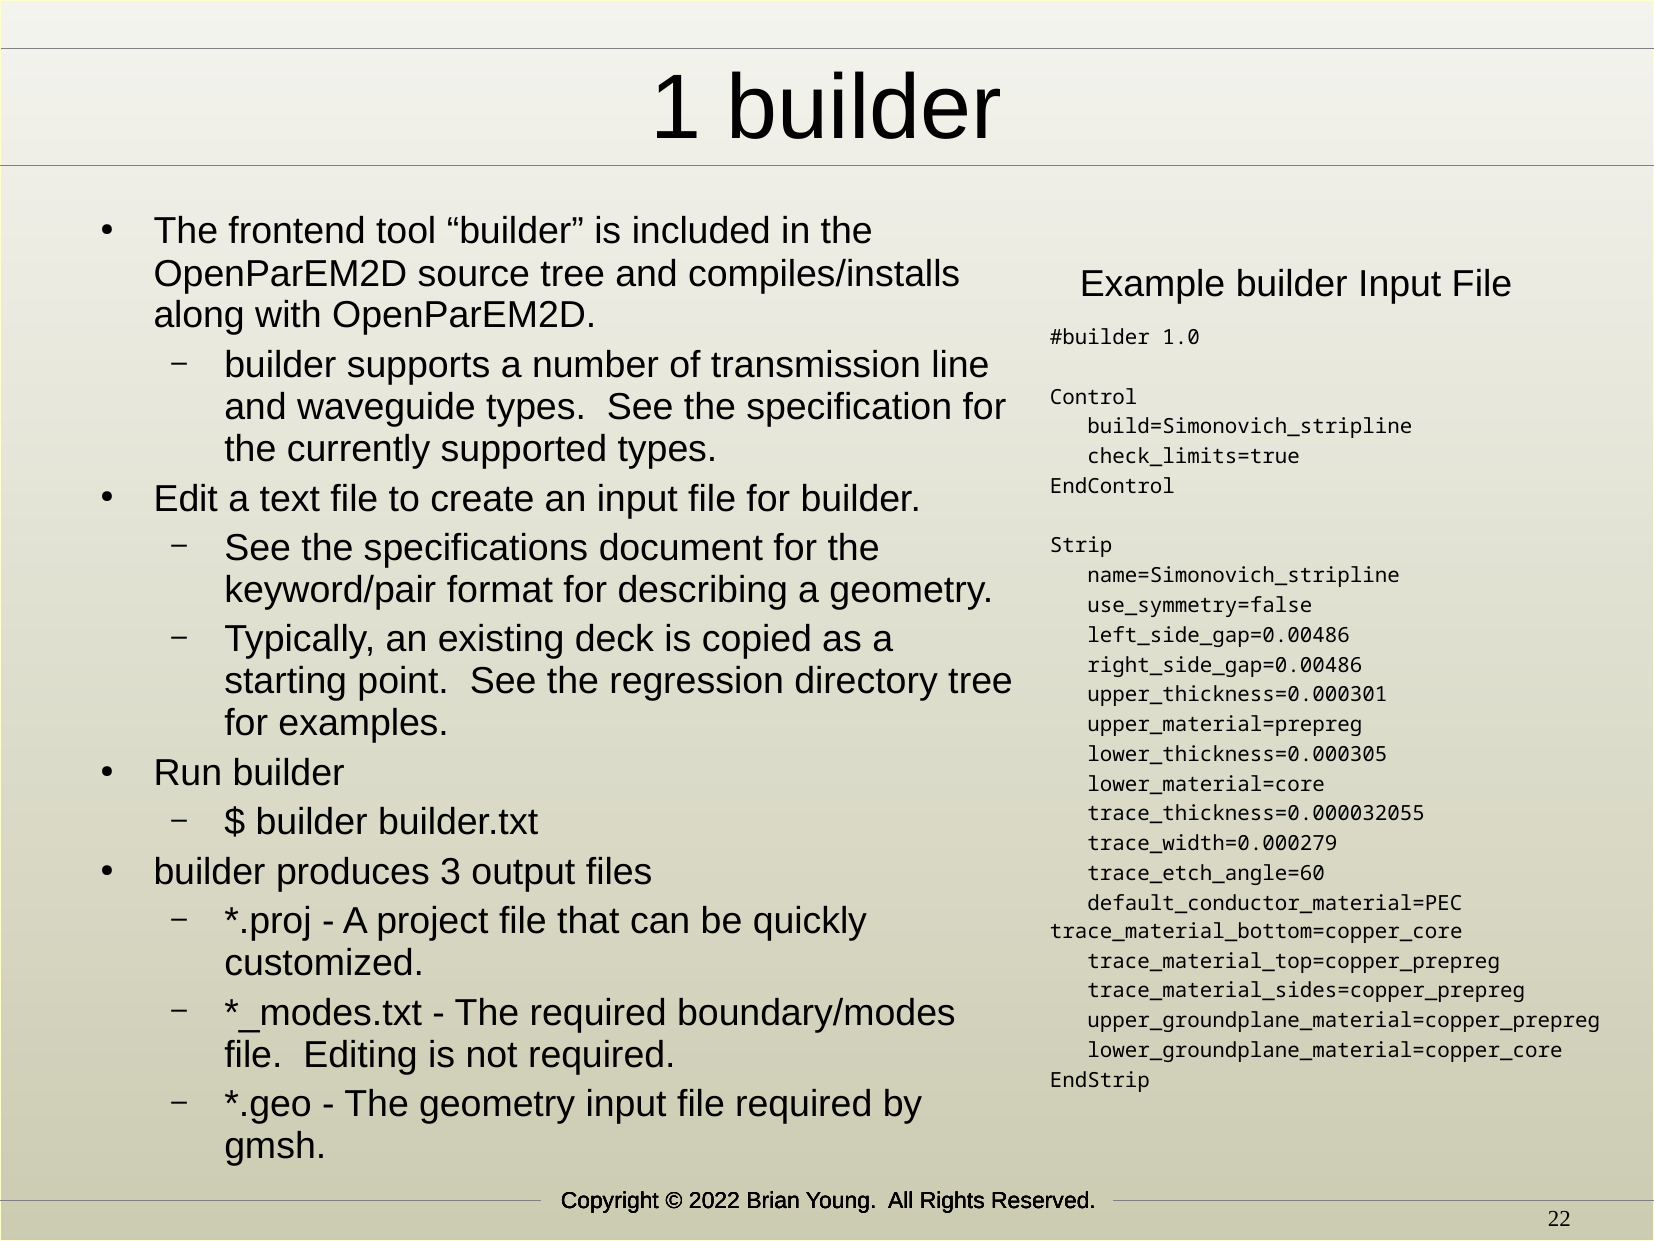

# 1 builder
The frontend tool “builder” is included in the OpenParEM2D source tree and compiles/installs along with OpenParEM2D.
builder supports a number of transmission line and waveguide types. See the specification for the currently supported types.
Edit a text file to create an input file for builder.
See the specifications document for the keyword/pair format for describing a geometry.
Typically, an existing deck is copied as a starting point. See the regression directory tree for examples.
Run builder
$ builder builder.txt
builder produces 3 output files
*.proj - A project file that can be quickly customized.
*_modes.txt - The required boundary/modes file. Editing is not required.
*.geo - The geometry input file required by gmsh.
Example builder Input File
#builder 1.0
Control
 build=Simonovich_stripline
 check_limits=true
EndControl
Strip
 name=Simonovich_stripline
 use_symmetry=false
 left_side_gap=0.00486
 right_side_gap=0.00486
 upper_thickness=0.000301
 upper_material=prepreg
 lower_thickness=0.000305
 lower_material=core
 trace_thickness=0.000032055
 trace_width=0.000279
 trace_etch_angle=60
 default_conductor_material=PEC trace_material_bottom=copper_core
 trace_material_top=copper_prepreg
 trace_material_sides=copper_prepreg
 upper_groundplane_material=copper_prepreg
 lower_groundplane_material=copper_core
EndStrip
22